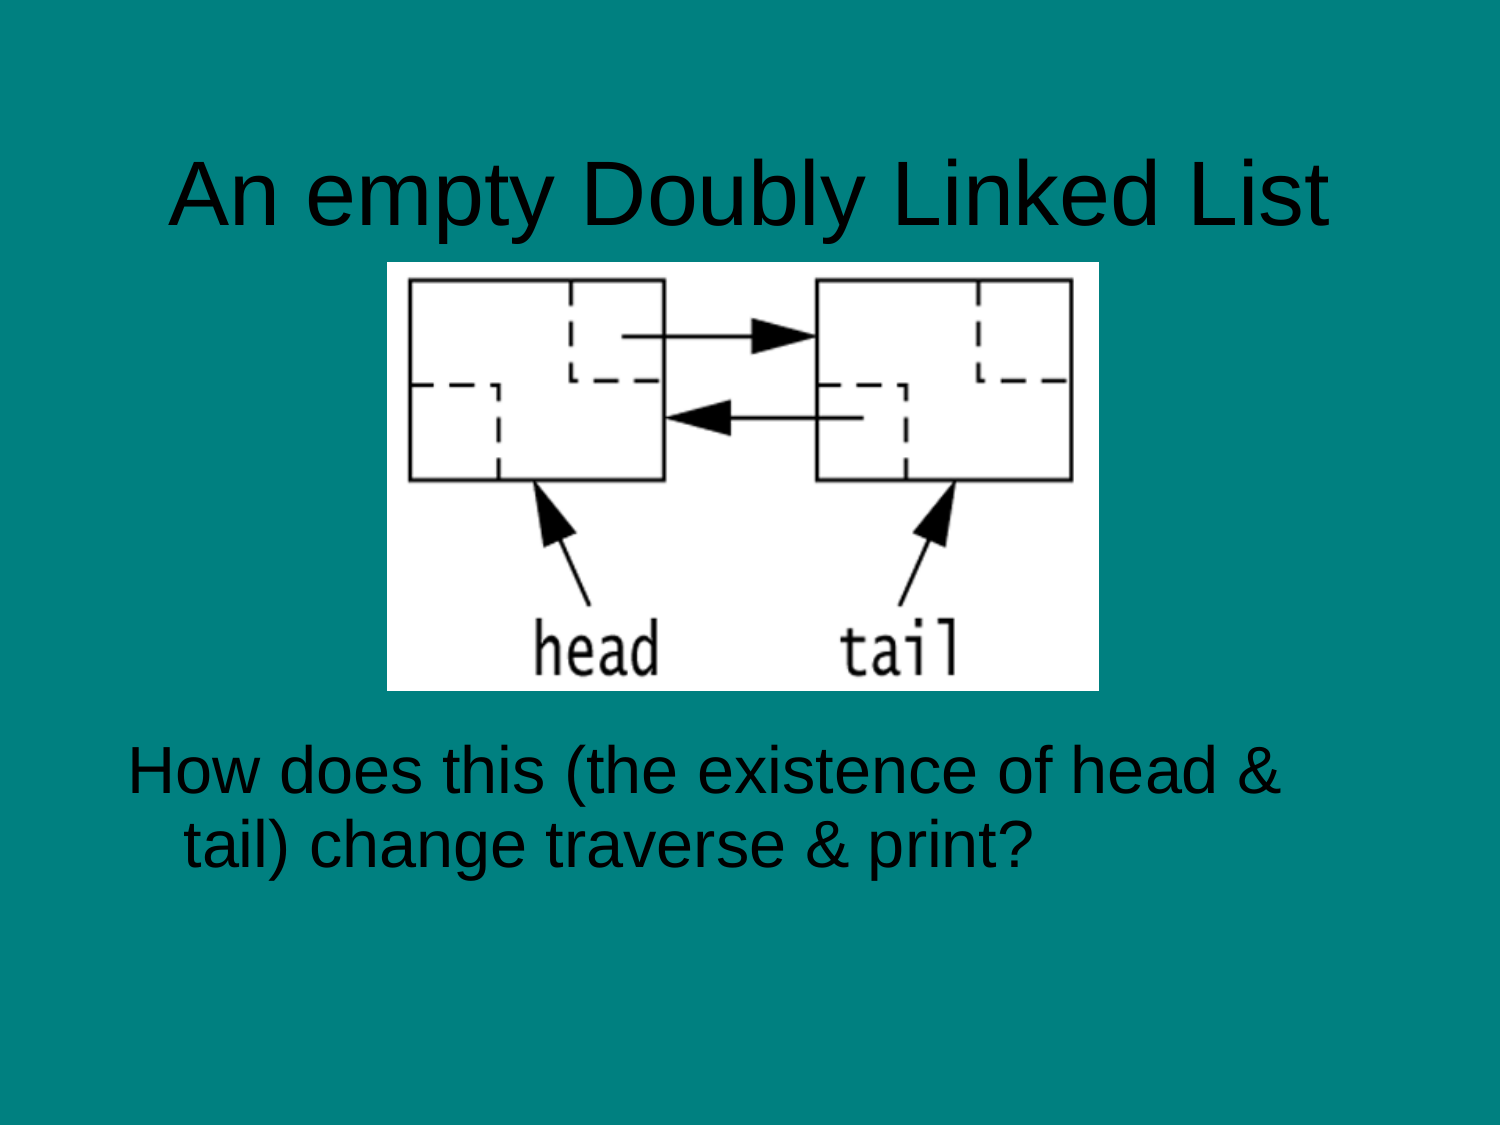

# An empty Doubly Linked List
How does this (the existence of head & tail) change traverse & print?